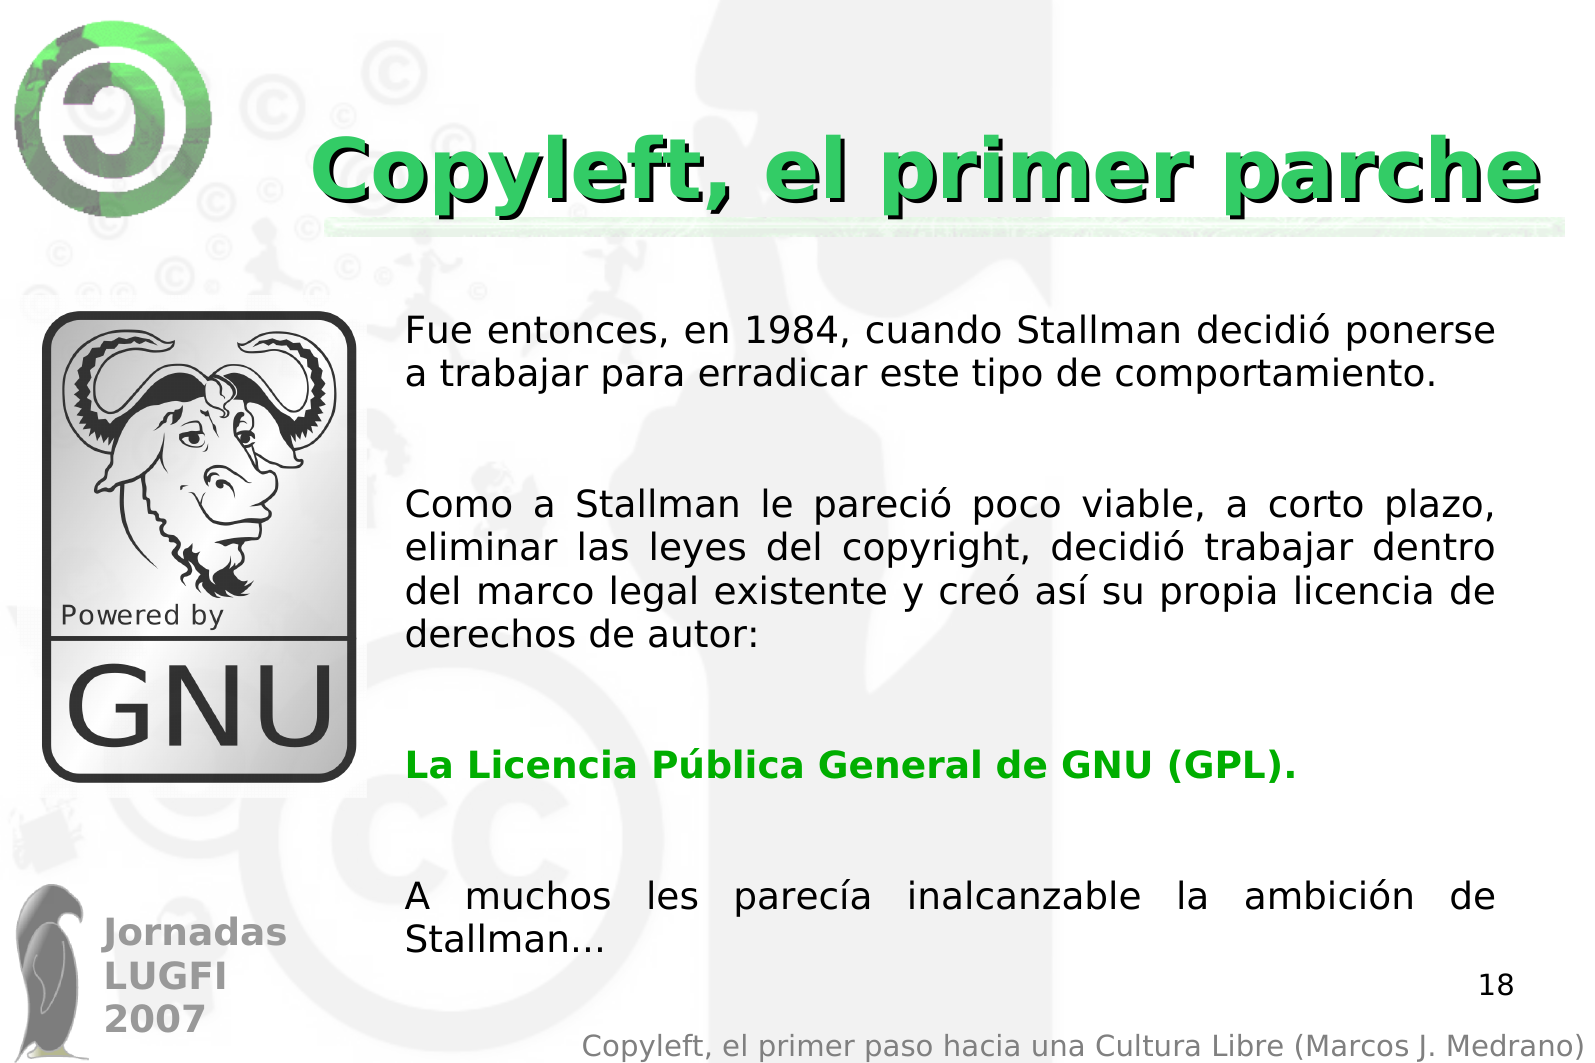

Copyleft, el primer parche
Fue entonces, en 1984, cuando Stallman decidió ponerse a trabajar para erradicar este tipo de comportamiento.
Como a Stallman le pareció poco viable, a corto plazo, eliminar las leyes del copyright, decidió trabajar dentro del marco legal existente y creó así su propia licencia de derechos de autor:
La Licencia Pública General de GNU (GPL).
A muchos les parecía inalcanzable la ambición de Stallman...
18